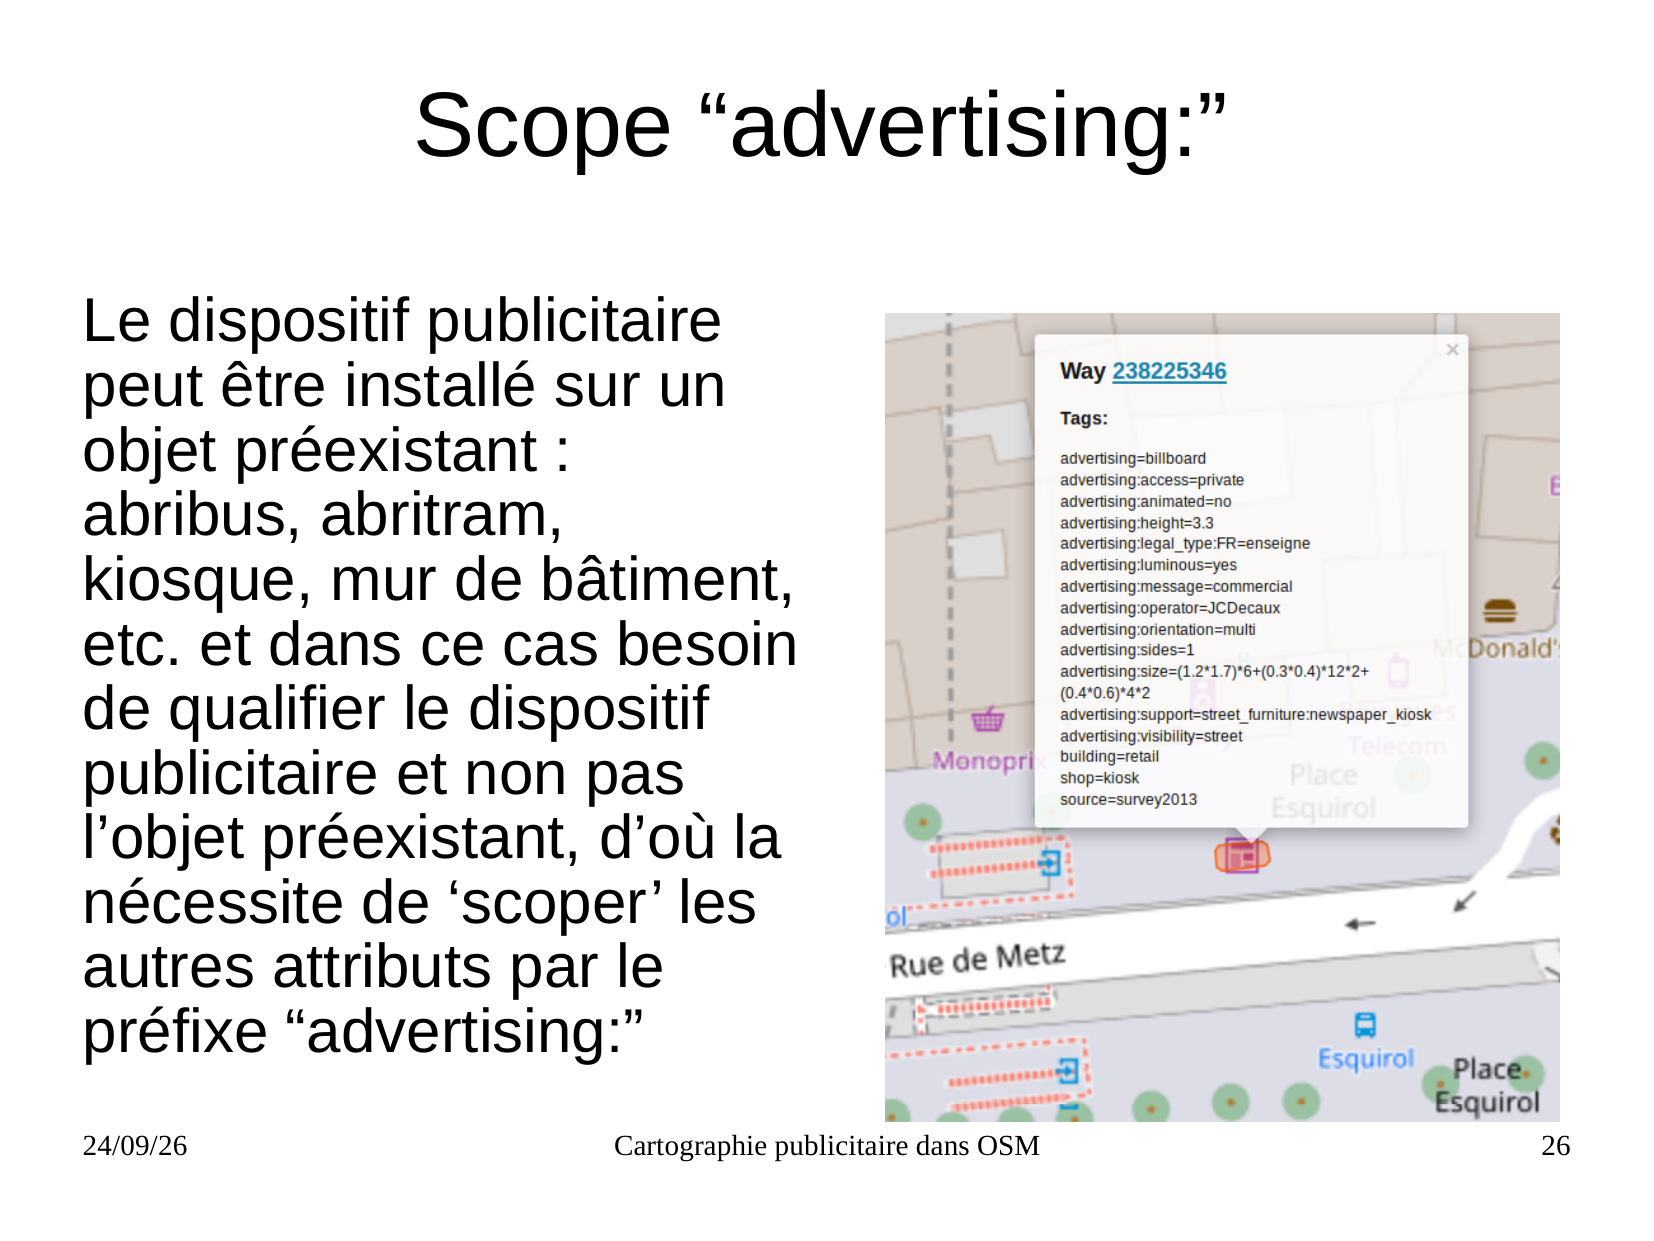

Scope “advertising:”
# Le dispositif publicitaire peut être installé sur un objet préexistant : abribus, abritram, kiosque, mur de bâtiment, etc. et dans ce cas besoin de qualifier le dispositif publicitaire et non pas l’objet préexistant, d’où la nécessite de ‘scoper’ les autres attributs par le préfixe “advertising:”
Cartographie publicitaire dans OSM
26